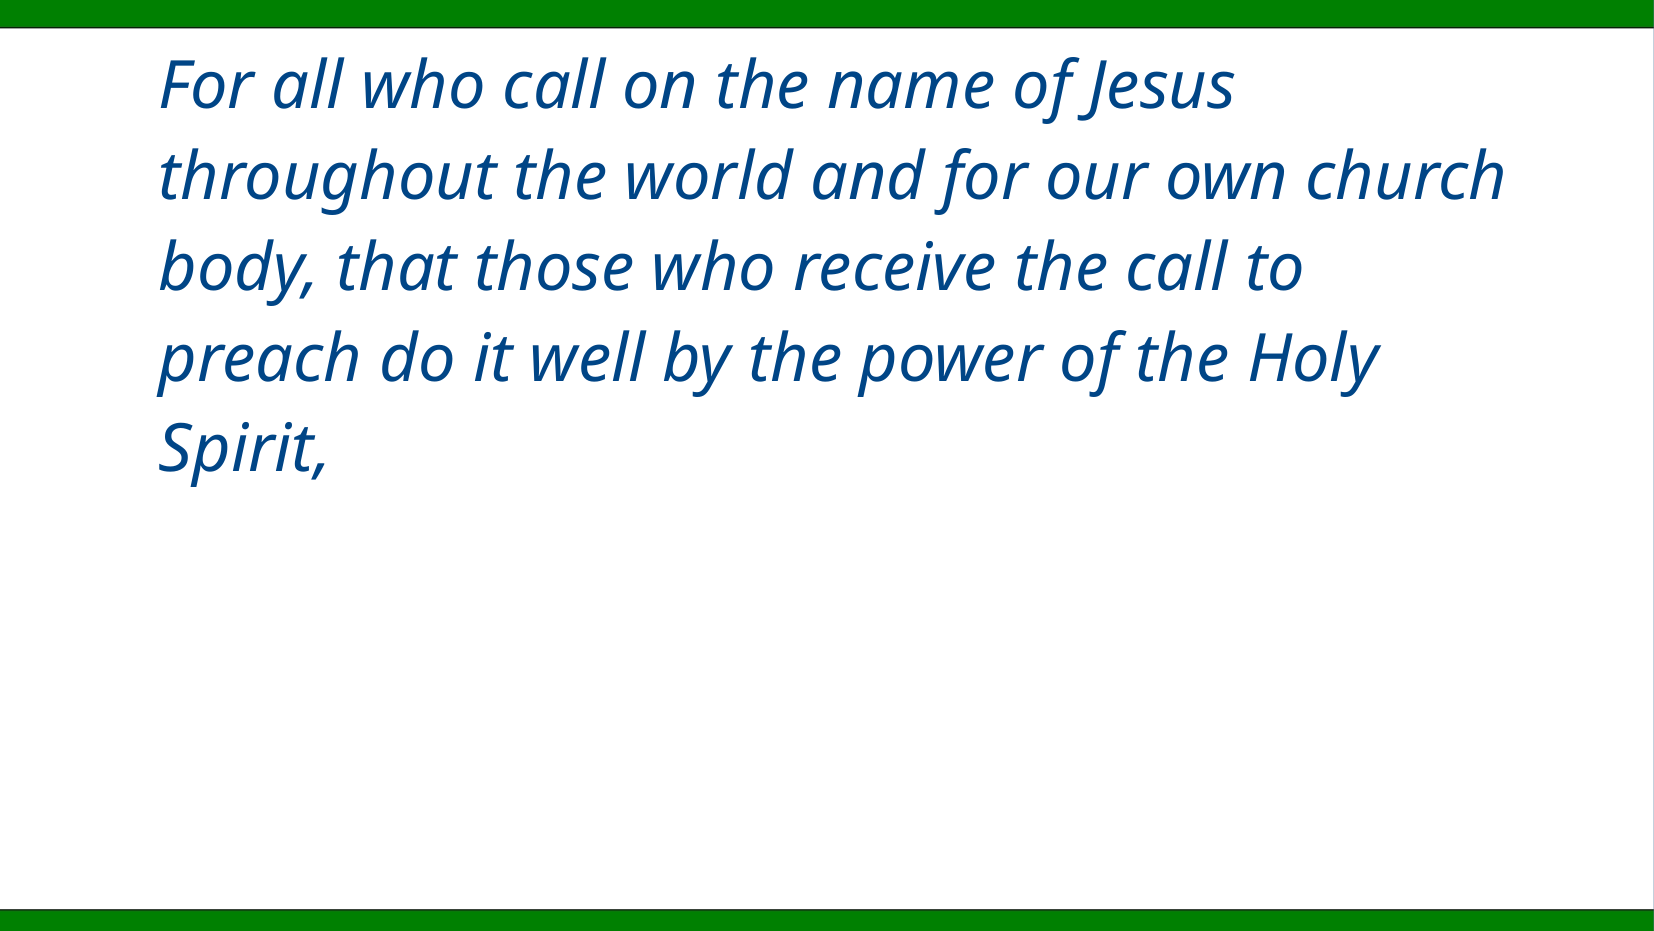

For all who call on the name of Jesus
 throughout the world and for our own church
 body, that those who receive the call to
 preach do it well by the power of the Holy
 Spirit,